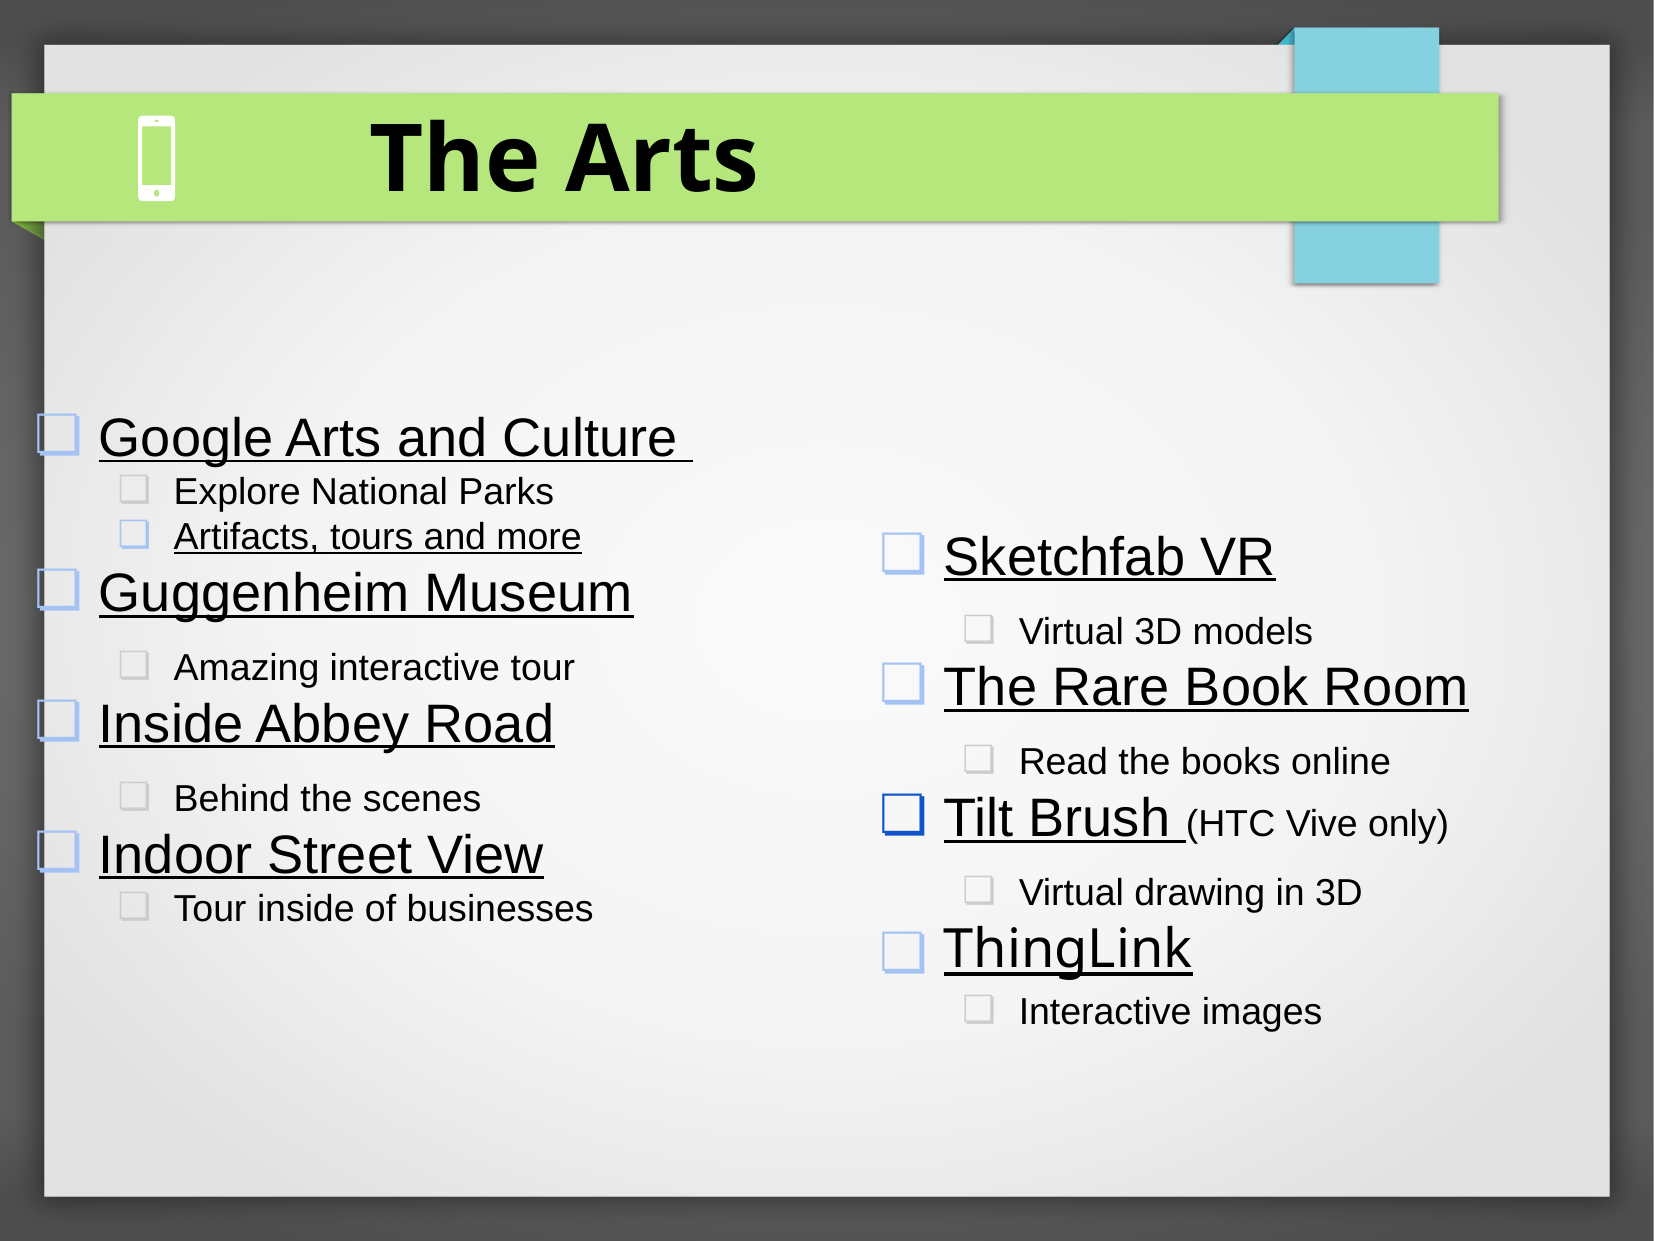

The Arts
Sketchfab VR
Virtual 3D models
The Rare Book Room
Read the books online
Tilt Brush (HTC Vive only)
Virtual drawing in 3D
ThingLink
Interactive images
Google Arts and Culture
Explore National Parks
Artifacts, tours and more
Guggenheim Museum
Amazing interactive tour
Inside Abbey Road
Behind the scenes
Indoor Street View
Tour inside of businesses